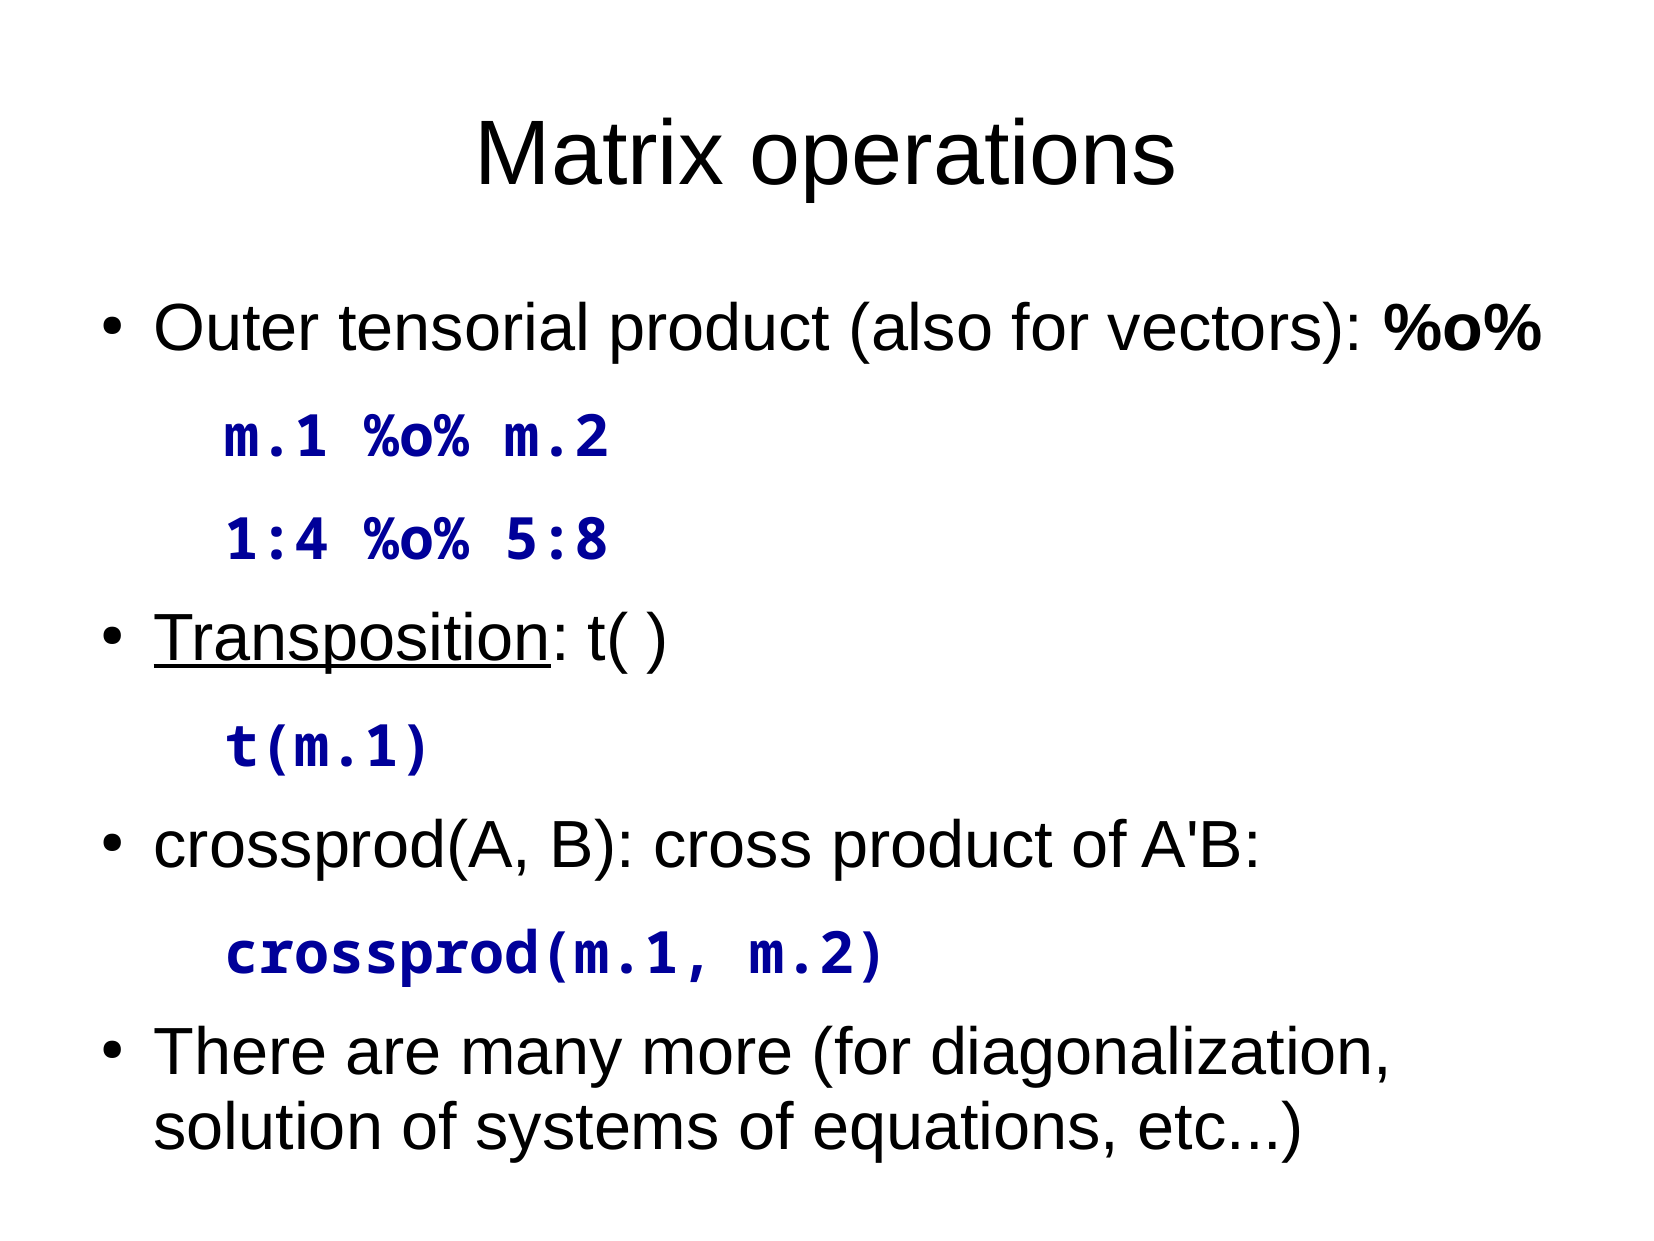

# Matrix operations
Outer tensorial product (also for vectors): %o%
m.1 %o% m.2
1:4 %o% 5:8
Transposition: t( )
t(m.1)
crossprod(A, B): cross product of A'B:
crossprod(m.1, m.2)
There are many more (for diagonalization, solution of systems of equations, etc...)